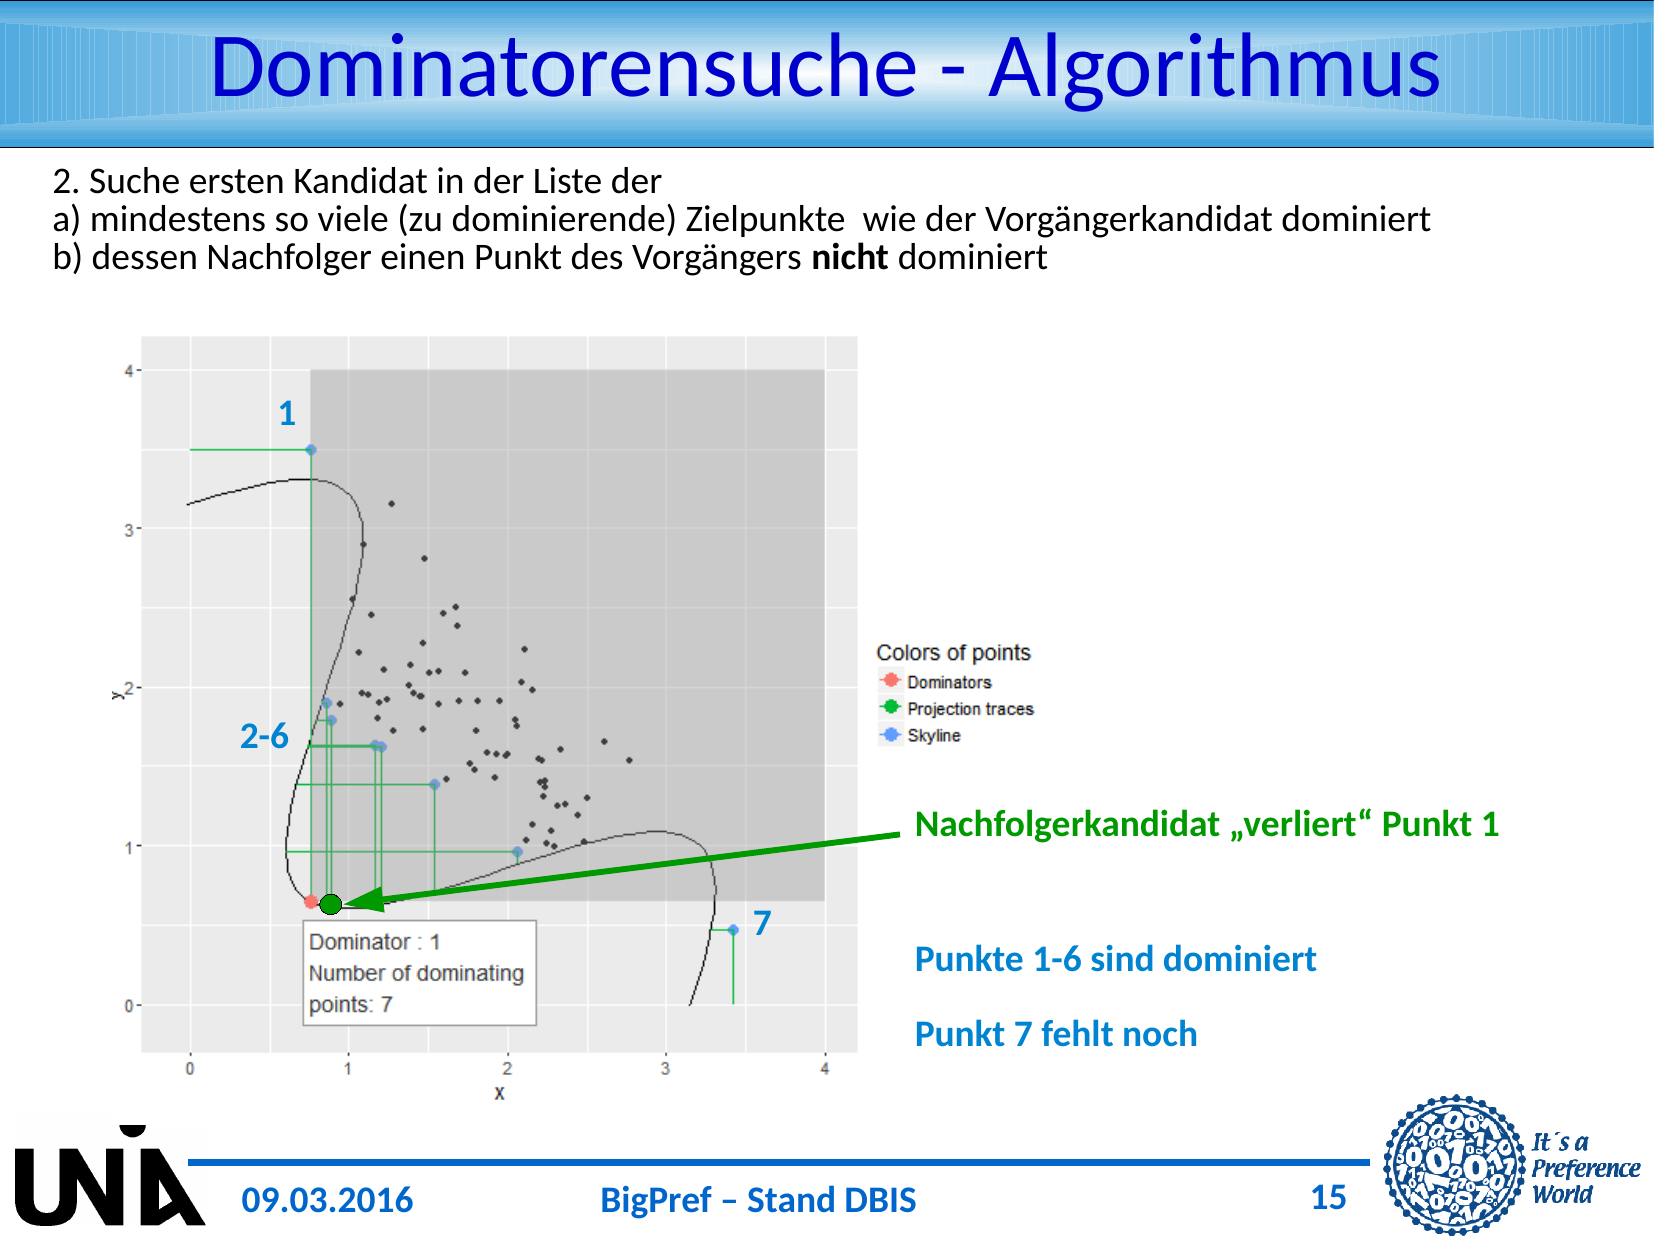

# Dominatorensuche - Algorithmus
2. Suche ersten Kandidat in der Liste der
a) mindestens so viele (zu dominierende) Zielpunkte wie der Vorgängerkandidat dominiert
b) dessen Nachfolger einen Punkt des Vorgängers nicht dominiert
1
2-6
Nachfolgerkandidat „verliert“ Punkt 1
7
Punkte 1-6 sind dominiert
Punkt 7 fehlt noch